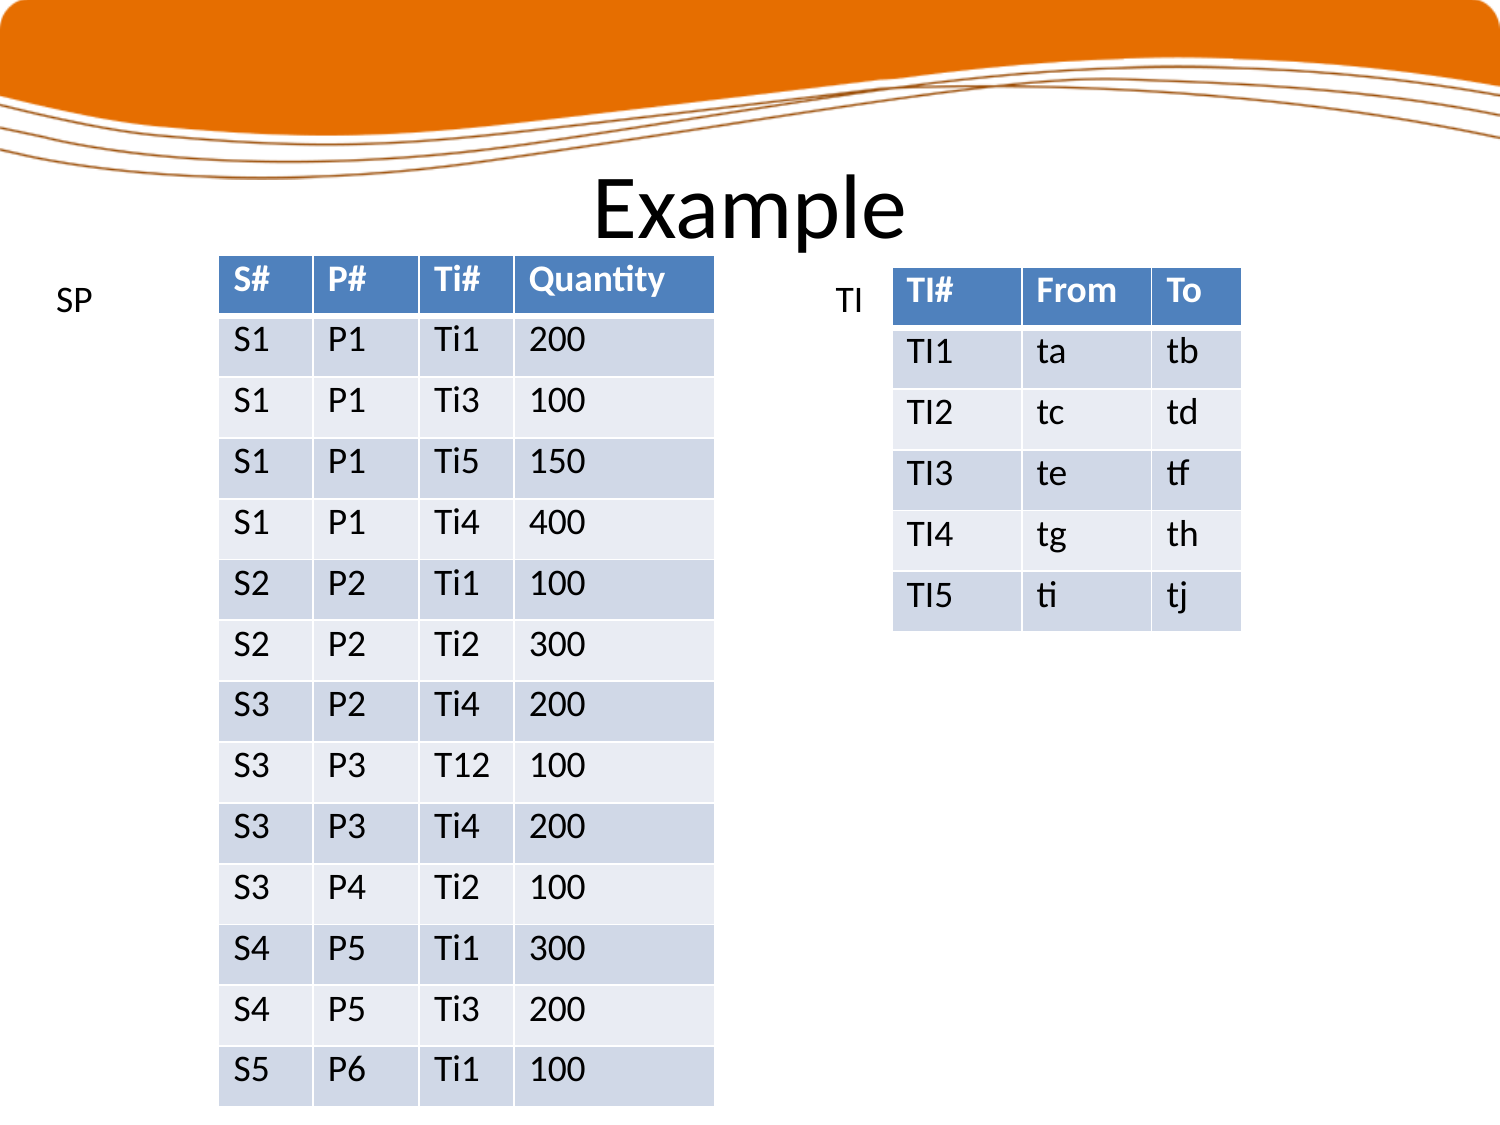

# Example
| S# | P# | Ti# | Quantity |
| --- | --- | --- | --- |
| S1 | P1 | Ti1 | 200 |
| S1 | P1 | Ti3 | 100 |
| S1 | P1 | Ti5 | 150 |
| S1 | P1 | Ti4 | 400 |
| S2 | P2 | Ti1 | 100 |
| S2 | P2 | Ti2 | 300 |
| S3 | P2 | Ti4 | 200 |
| S3 | P3 | T12 | 100 |
| S3 | P3 | Ti4 | 200 |
| S3 | P4 | Ti2 | 100 |
| S4 | P5 | Ti1 | 300 |
| S4 | P5 | Ti3 | 200 |
| S5 | P6 | Ti1 | 100 |
SP
TI
| TI# | From | To |
| --- | --- | --- |
| TI1 | ta | tb |
| TI2 | tc | td |
| TI3 | te | tf |
| TI4 | tg | th |
| TI5 | ti | tj |